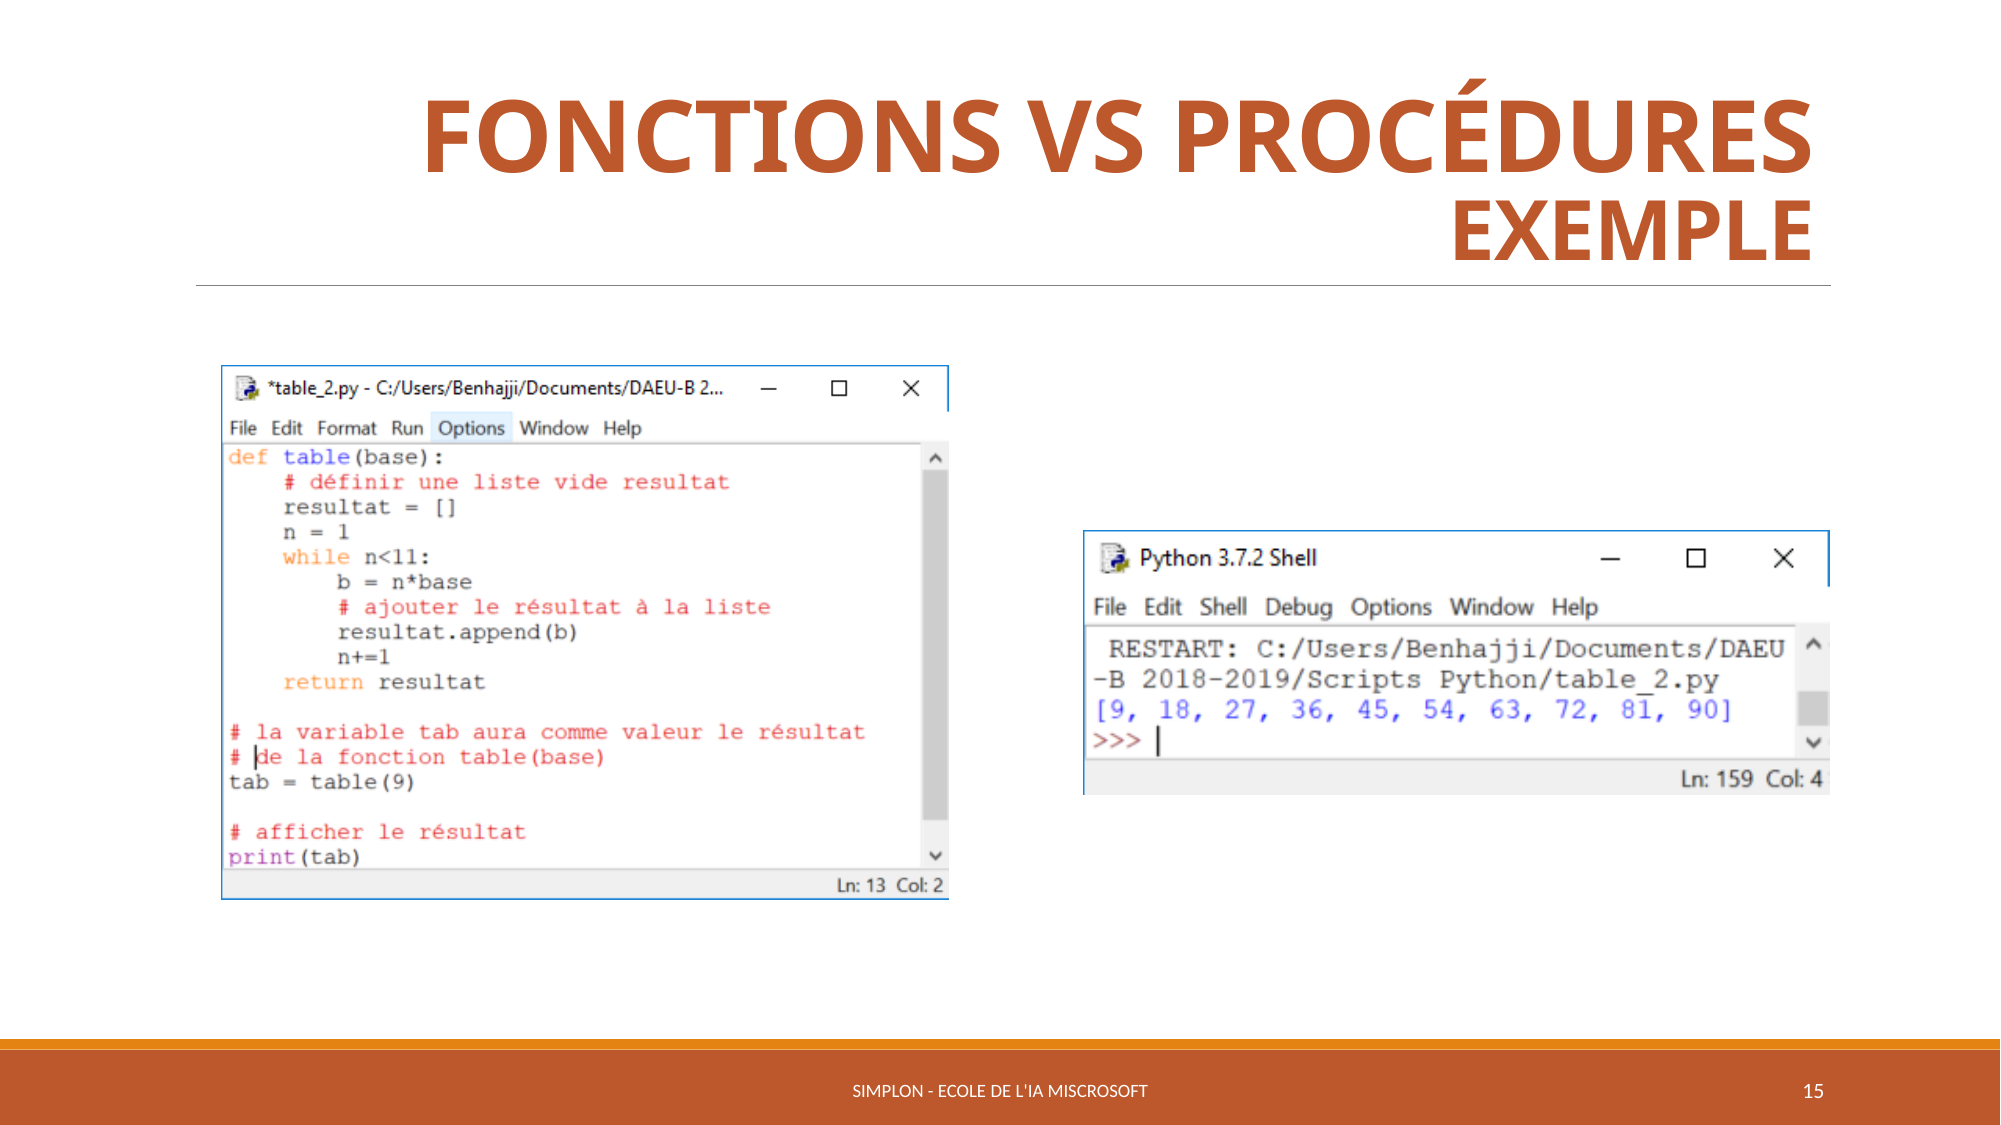

FONCTIONS VS PROCÉDURES
EXEMPLE
Simplon - Ecole de l'IA Miscrosoft